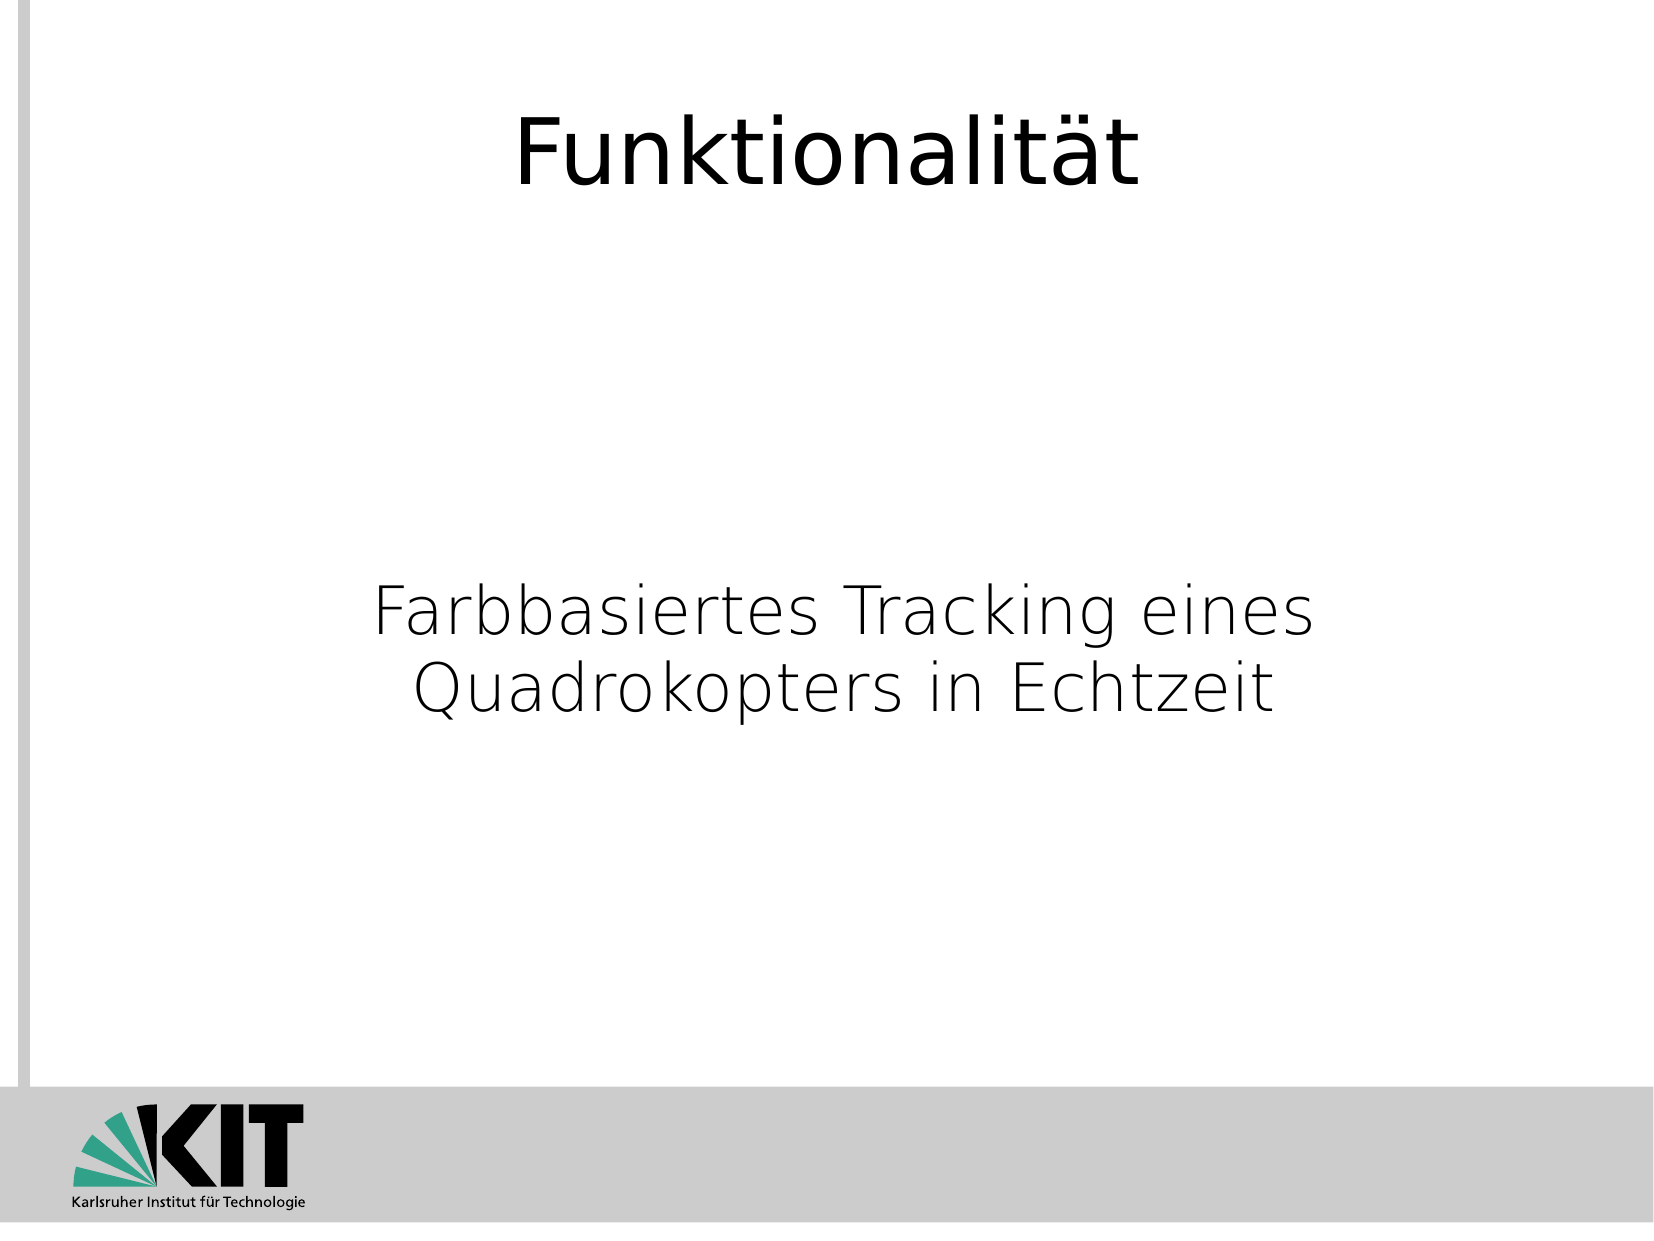

# Funktionalität
Farbbasiertes Tracking eines Quadrokopters in Echtzeit